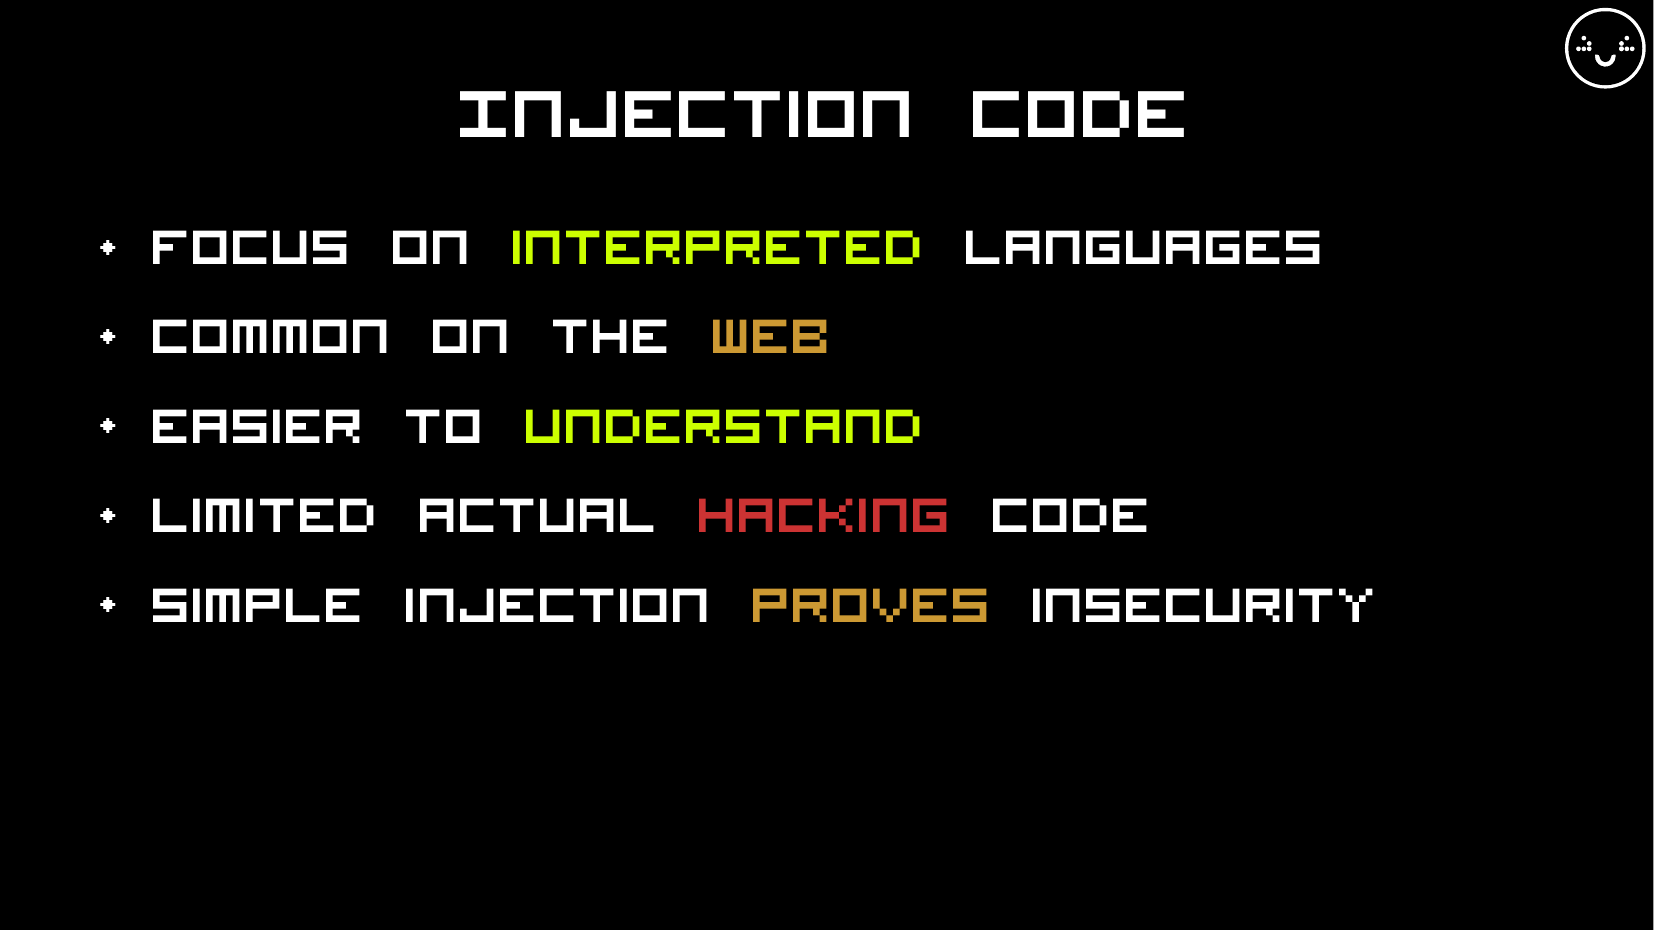

# Injection code
focus on interpreted languages
common on the web
Easier to understand
limited actual hacking code
Simple injection proves insecurity